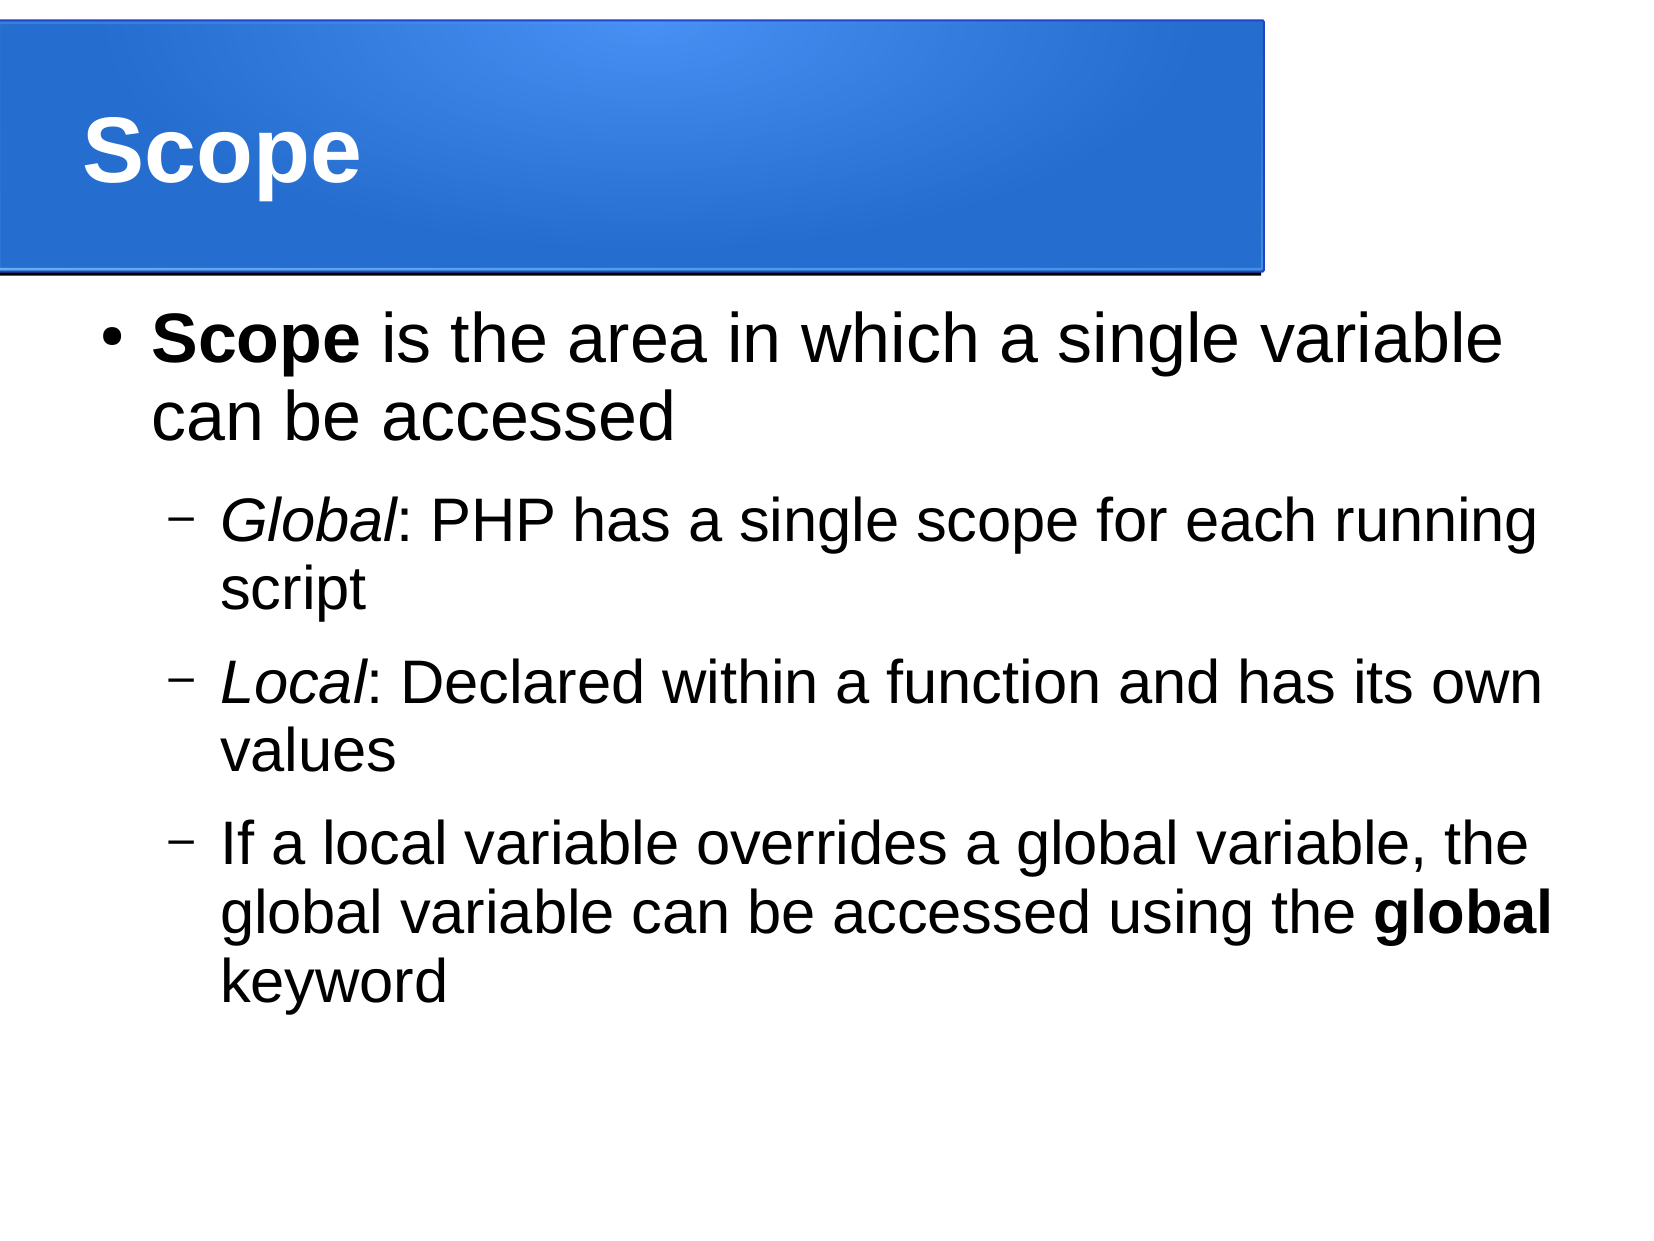

# Scope
Scope is the area in which a single variable can be accessed
Global: PHP has a single scope for each running script
Local: Declared within a function and has its own values
If a local variable overrides a global variable, the global variable can be accessed using the global keyword